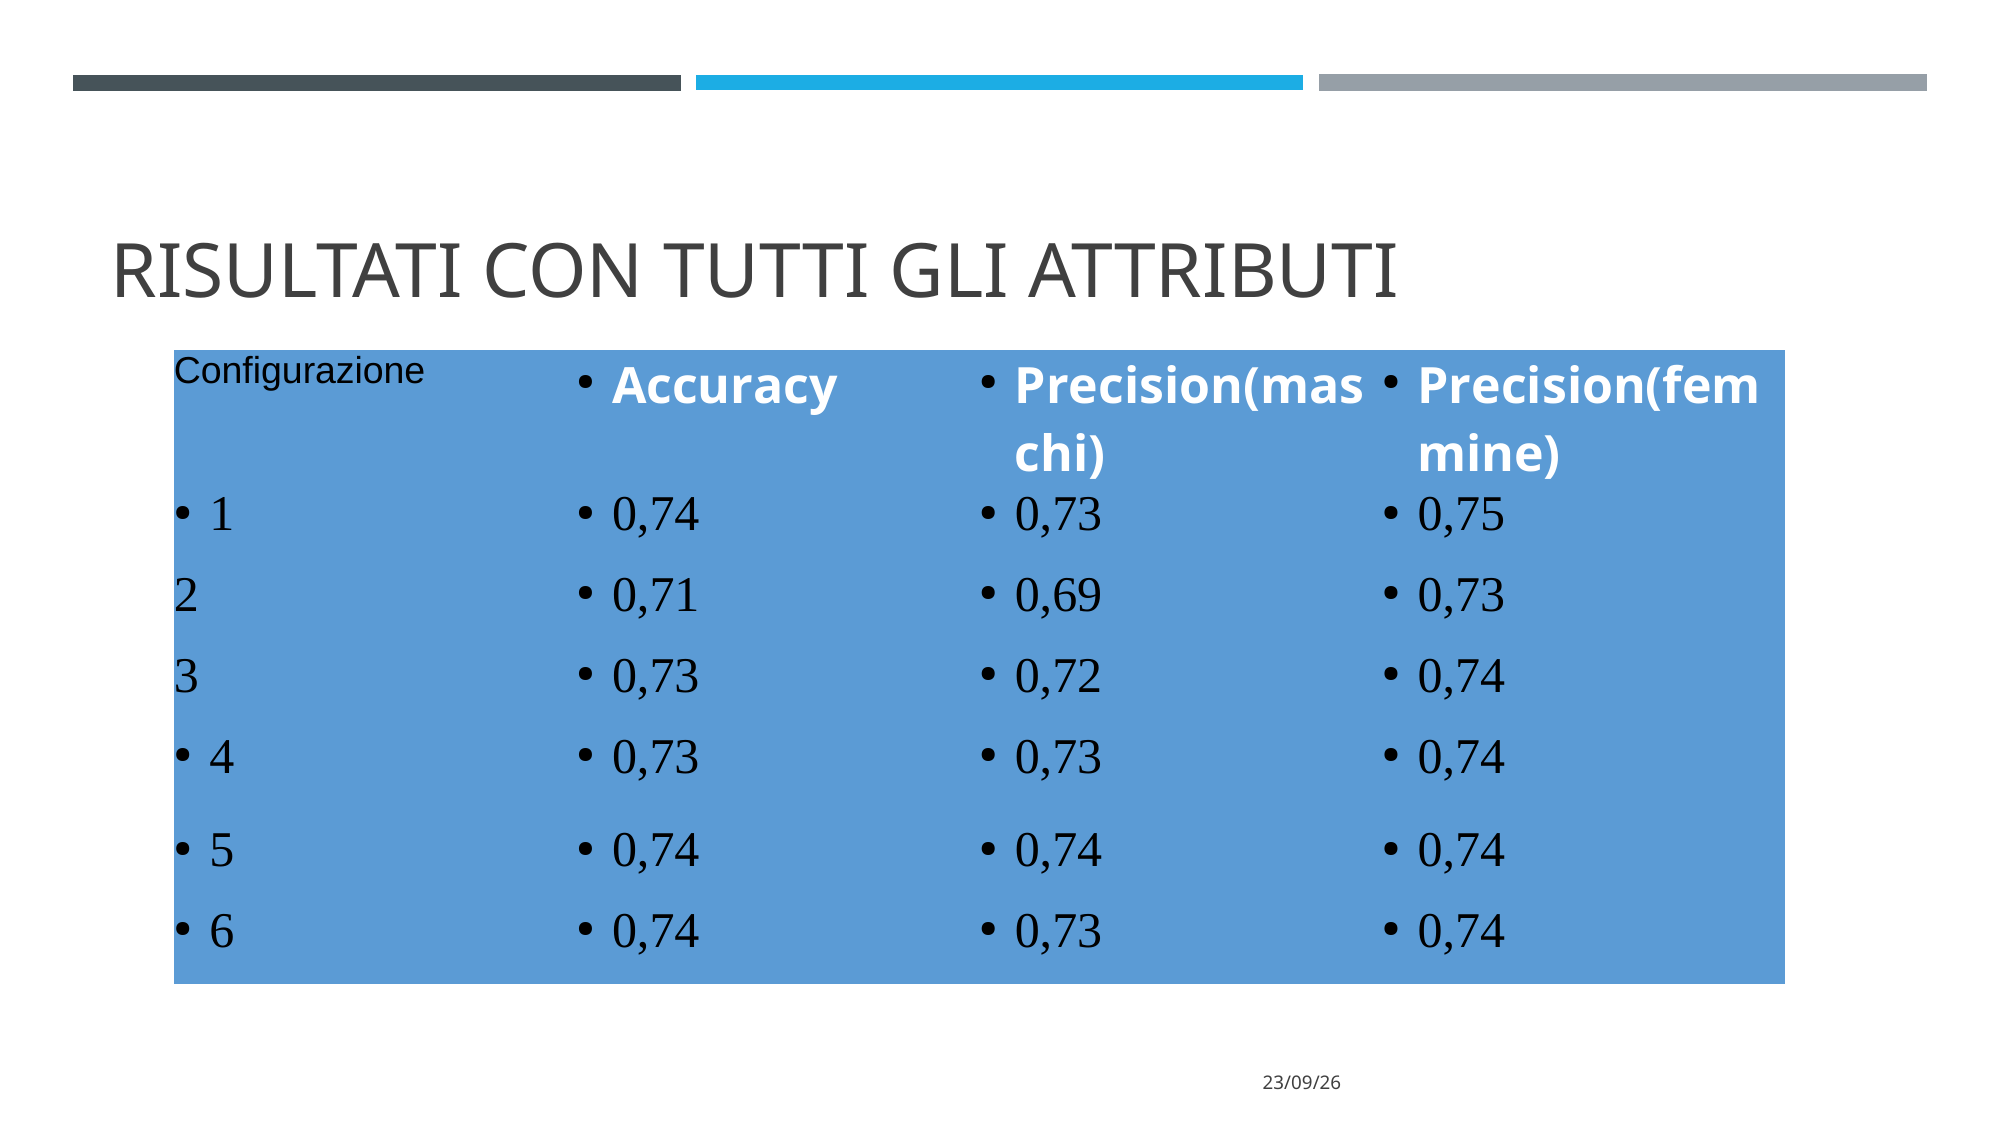

# Risultati con tutti gli attributi
| Configurazione | Accuracy | Precision(maschi) | Precision(femmine) |
| --- | --- | --- | --- |
| 1 | 0,74 | 0,73 | 0,75 |
| 2 | 0,71 | 0,69 | 0,73 |
| 3 | 0,73 | 0,72 | 0,74 |
| 4 | 0,73 | 0,73 | 0,74 |
| 5 | 0,74 | 0,74 | 0,74 |
| 6 | 0,74 | 0,73 | 0,74 |